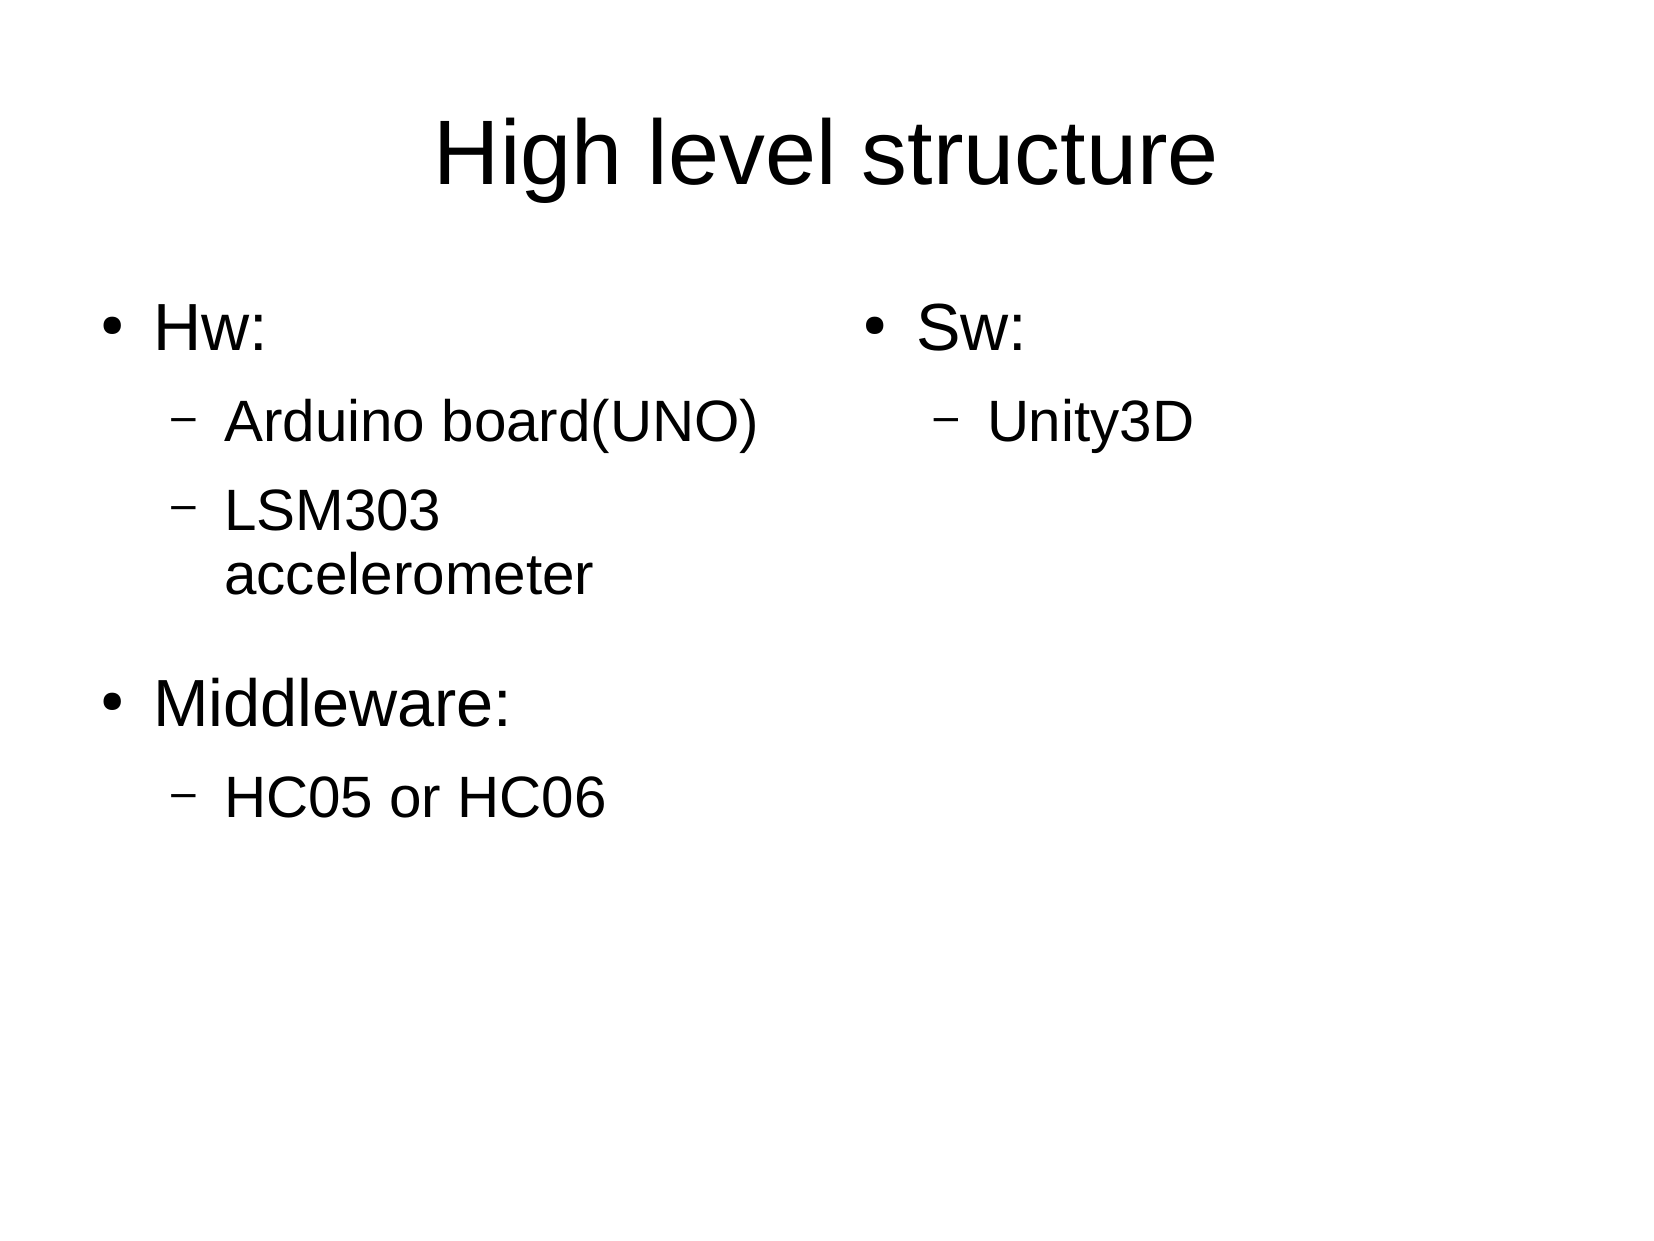

# High level structure
Hw:
Arduino board(UNO)
LSM303 accelerometer
Sw:
Unity3D
Middleware:
HC05 or HC06